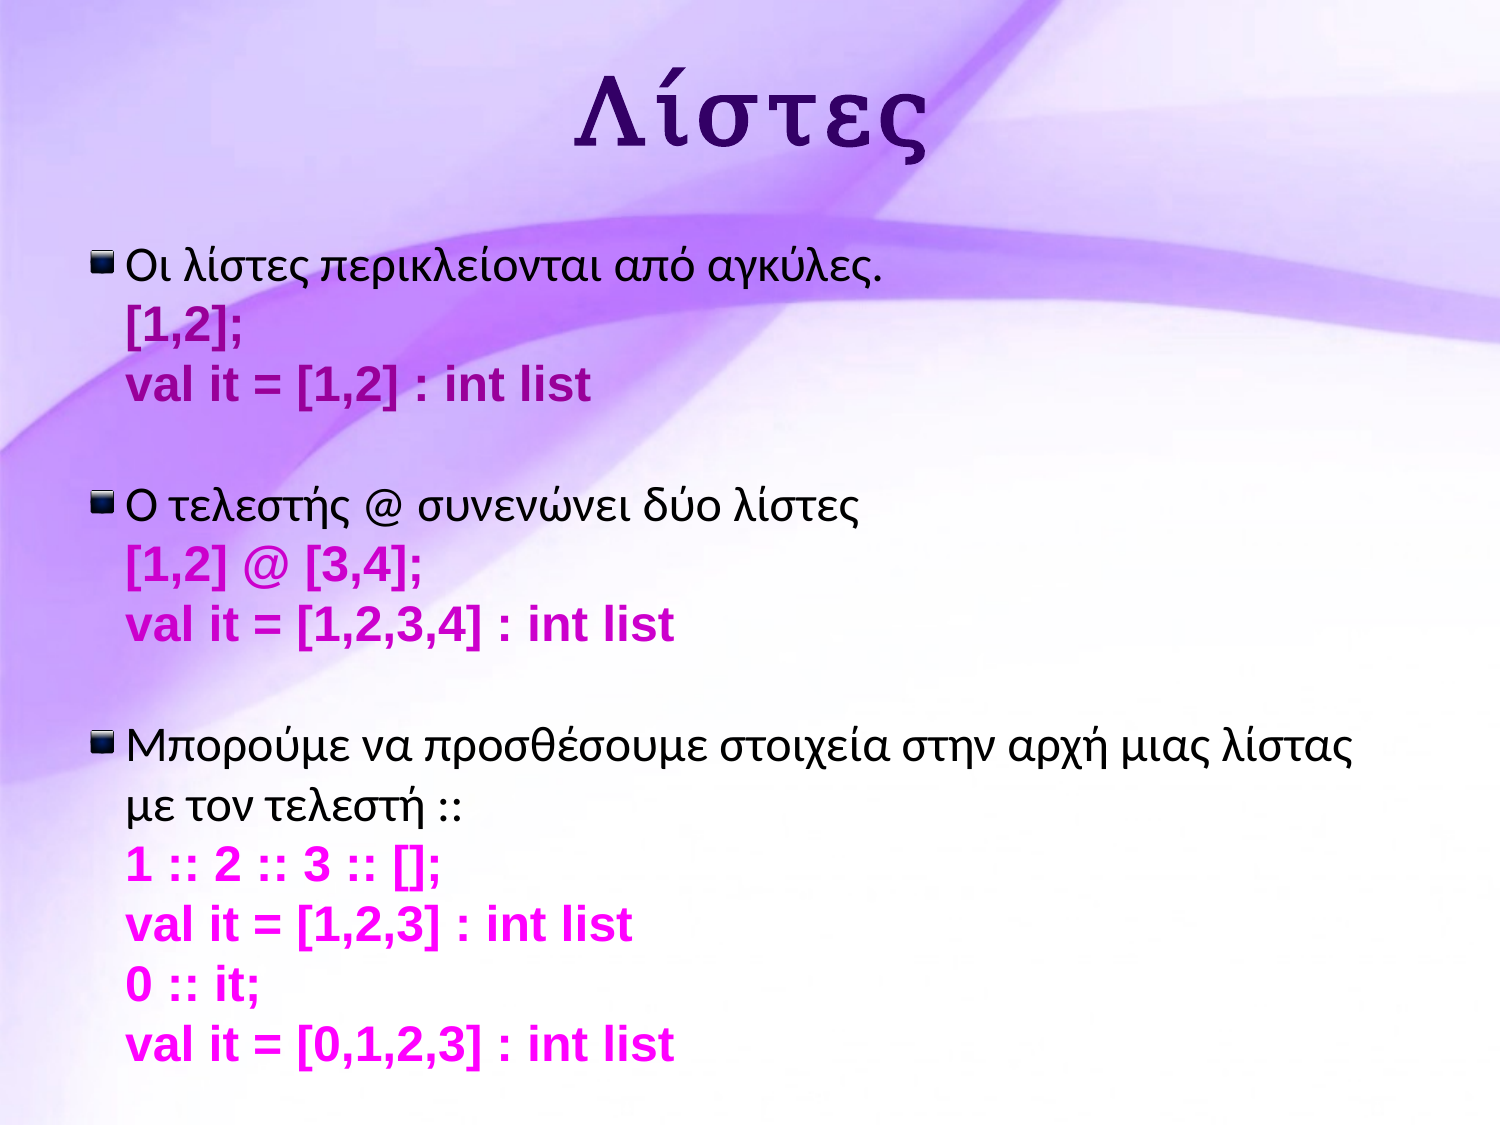

# Λίστες
Οι λίστες περικλείονται από αγκύλες.
[1,2];
val it = [1,2] : int list
Ο τελεστής @ συνενώνει δύο λίστες
[1,2] @ [3,4];
val it = [1,2,3,4] : int list
Μπορούμε να προσθέσουμε στοιχεία στην αρχή μιας λίστας με τον τελεστή ::
1 :: 2 :: 3 :: [];
val it = [1,2,3] : int list
0 :: it;
val it = [0,1,2,3] : int list